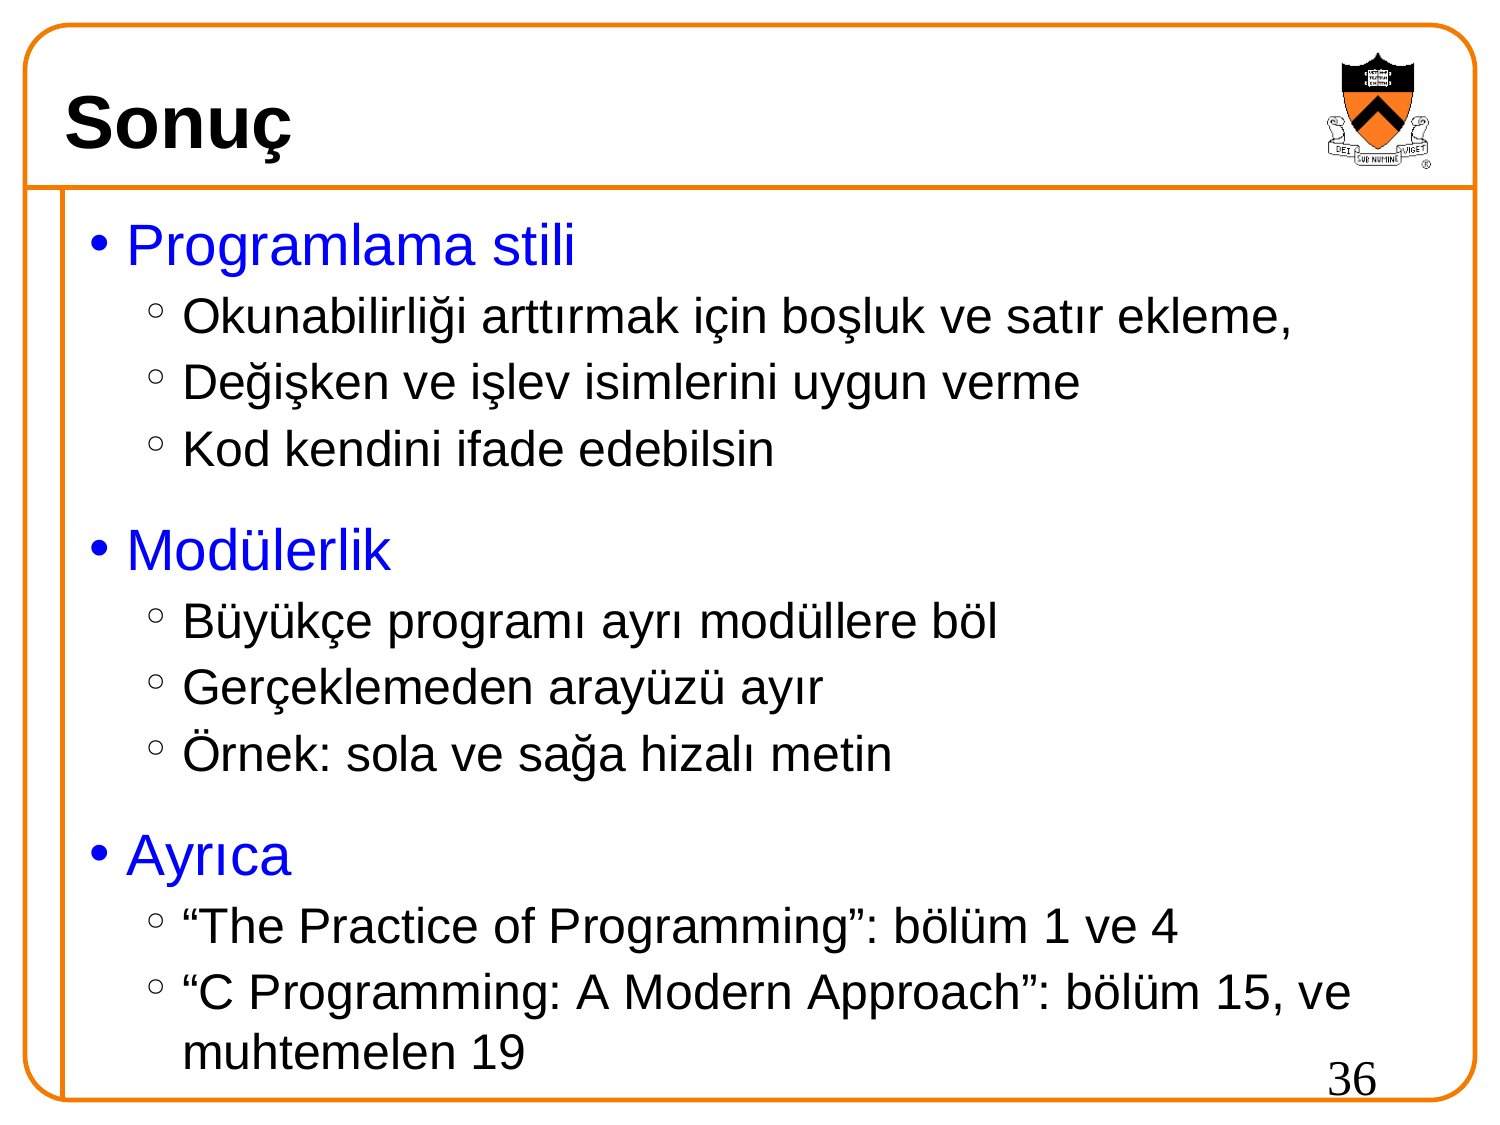

# Sonuç
Programlama stili
Okunabilirliği arttırmak için boşluk ve satır ekleme,
Değişken ve işlev isimlerini uygun verme
Kod kendini ifade edebilsin
Modülerlik
Büyükçe programı ayrı modüllere böl
Gerçeklemeden arayüzü ayır
Örnek: sola ve sağa hizalı metin
Ayrıca
“The Practice of Programming”: bölüm 1 ve 4
“C Programming: A Modern Approach”: bölüm 15, ve muhtemelen 19
36